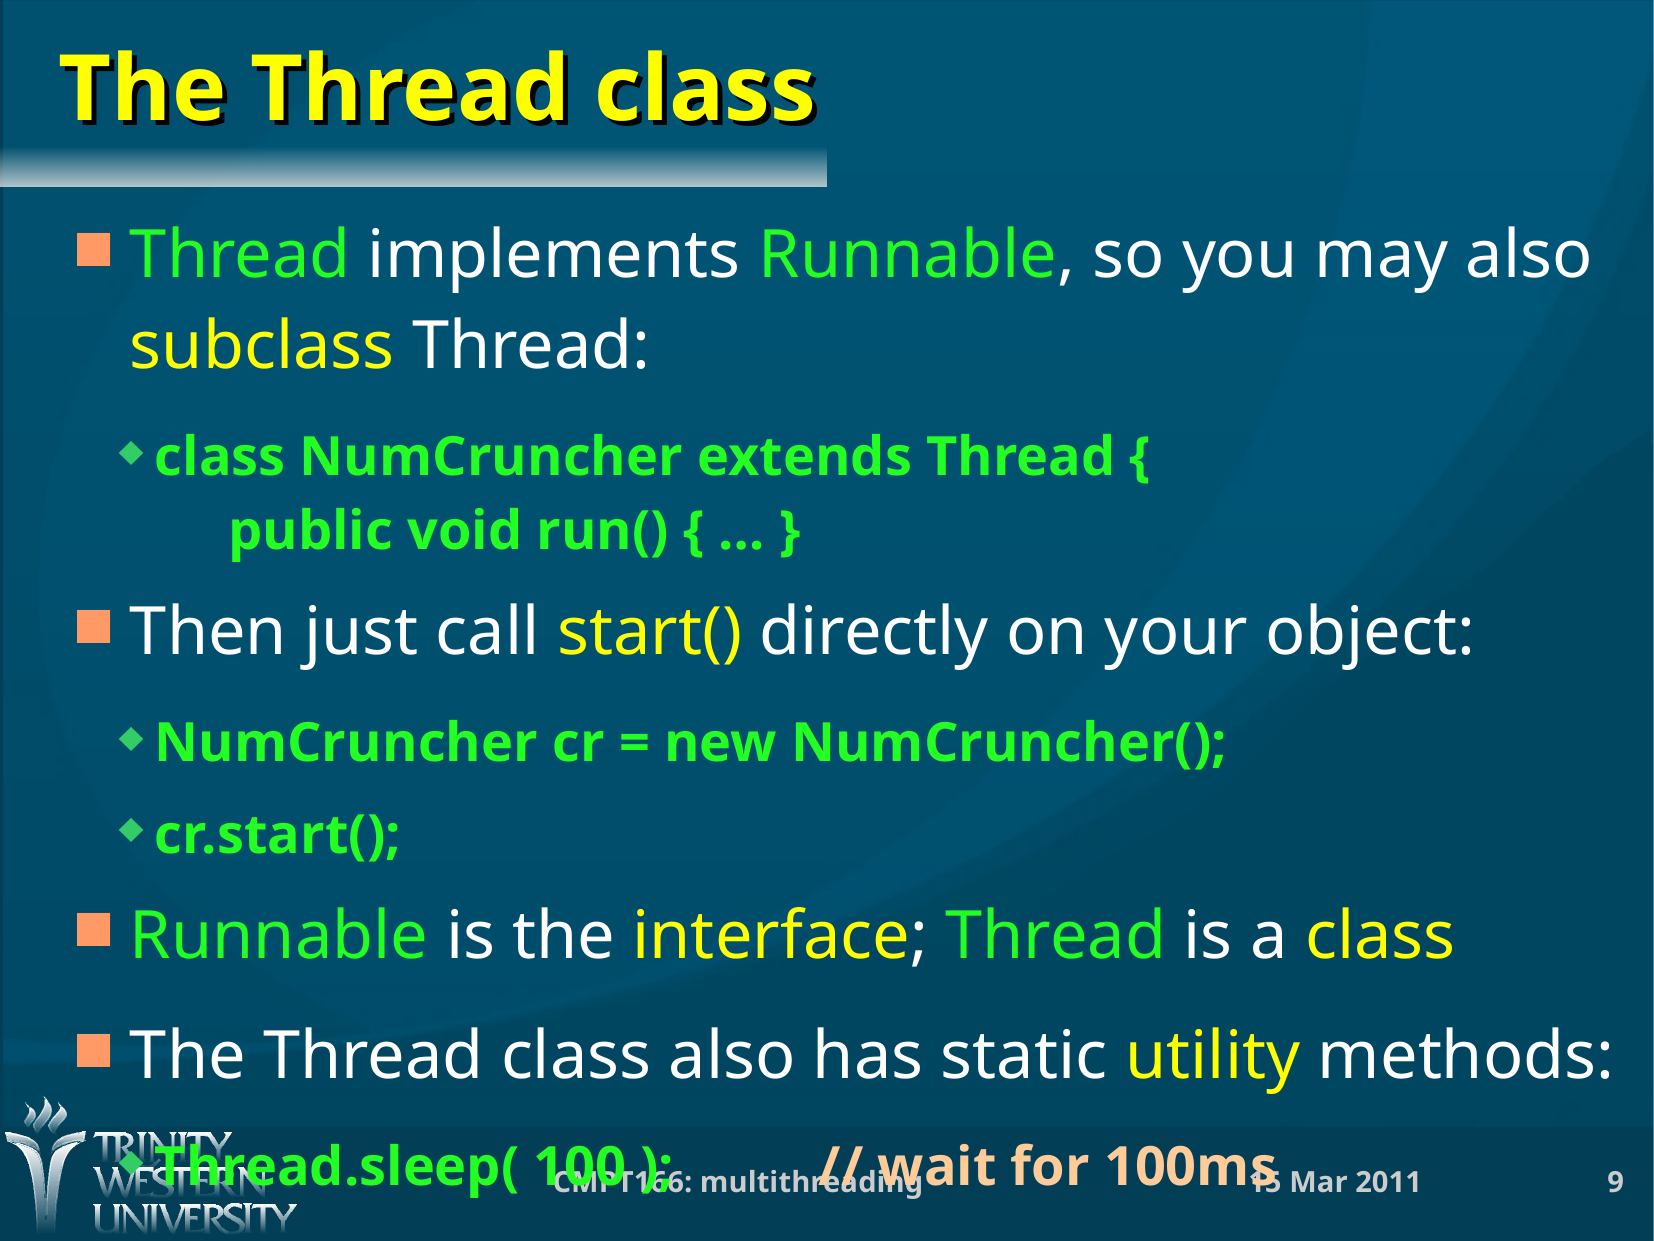

# The Thread class
Thread implements Runnable, so you may also subclass Thread:
class NumCruncher extends Thread {
	public void run() { … }
Then just call start() directly on your object:
NumCruncher cr = new NumCruncher();
cr.start();
Runnable is the interface; Thread is a class
The Thread class also has static utility methods:
Thread.sleep( 100 );		// wait for 100ms
CMPT166: multithreading
15 Mar 2011
9